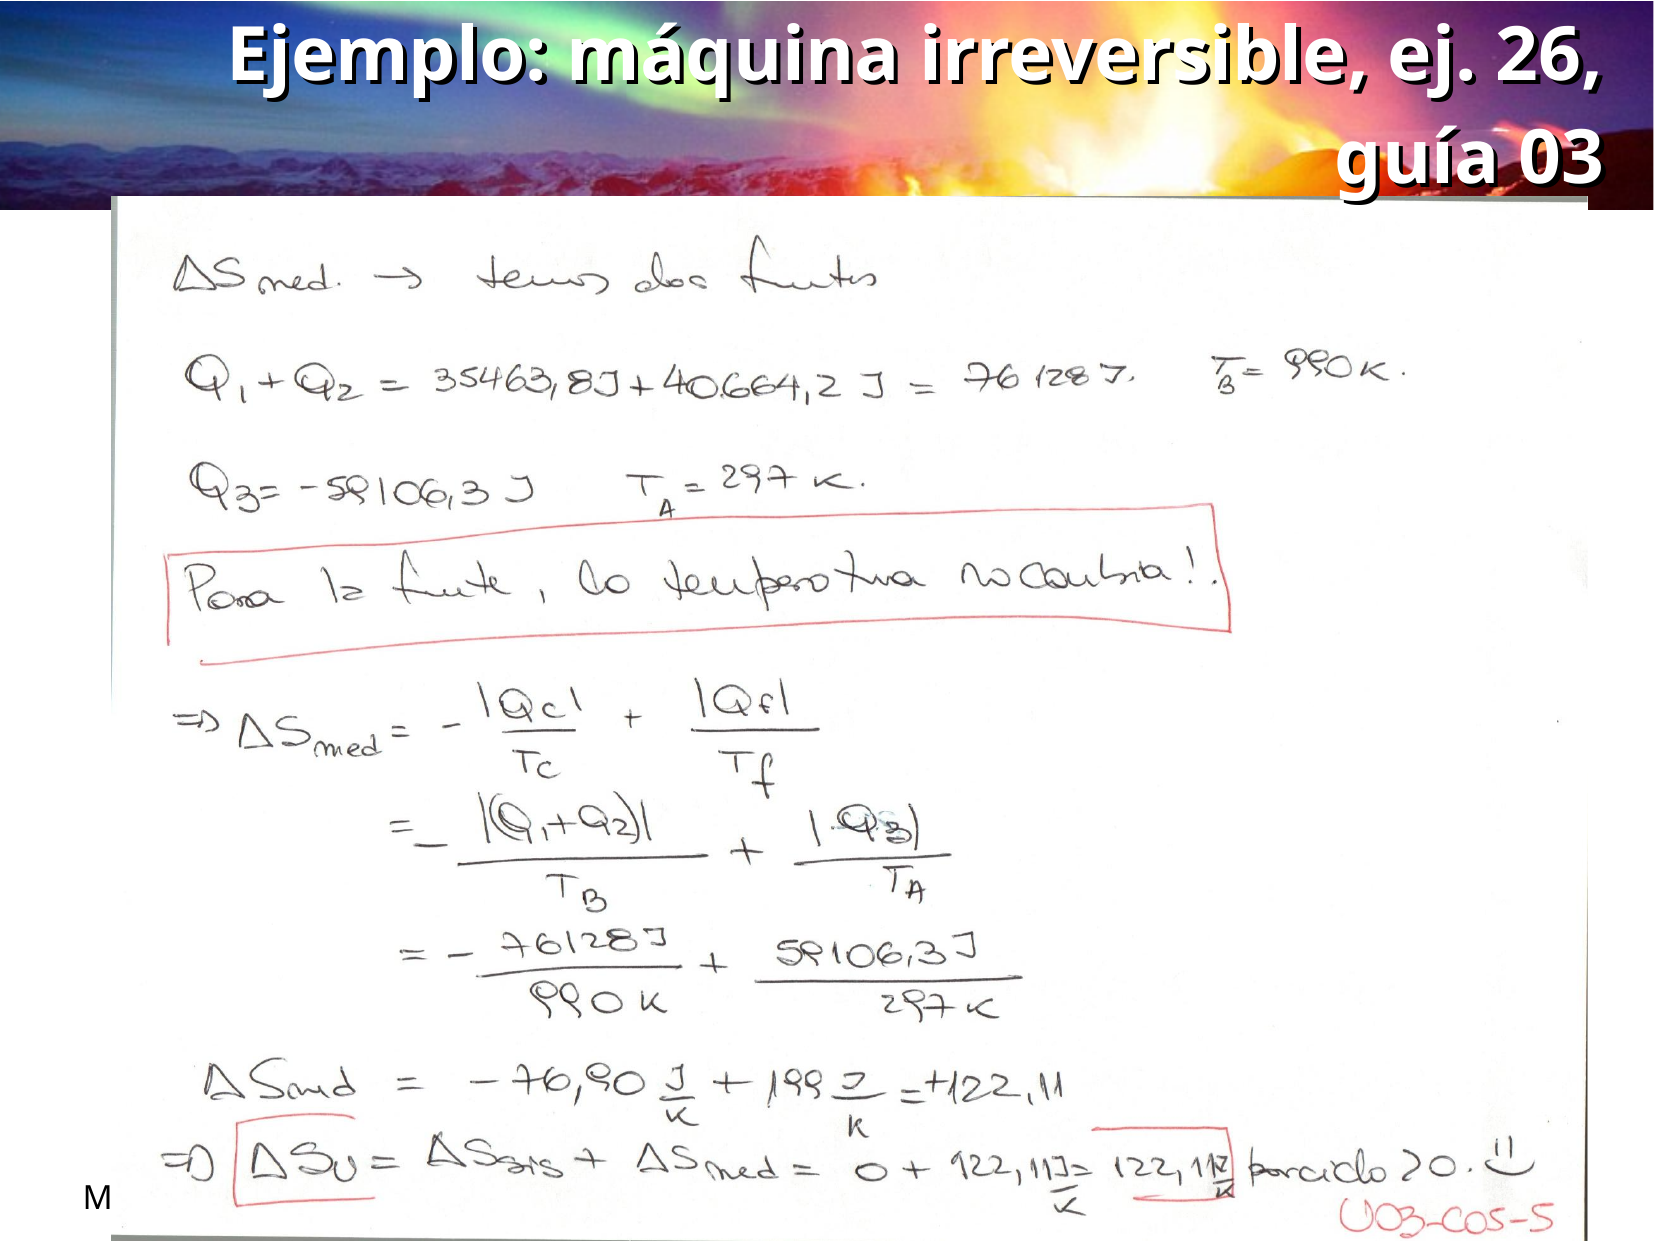

# Ejemplo: máquina irreversible, ej. 26, guía 03
May 19, 2020
H. Asorey - F3B 2020
16